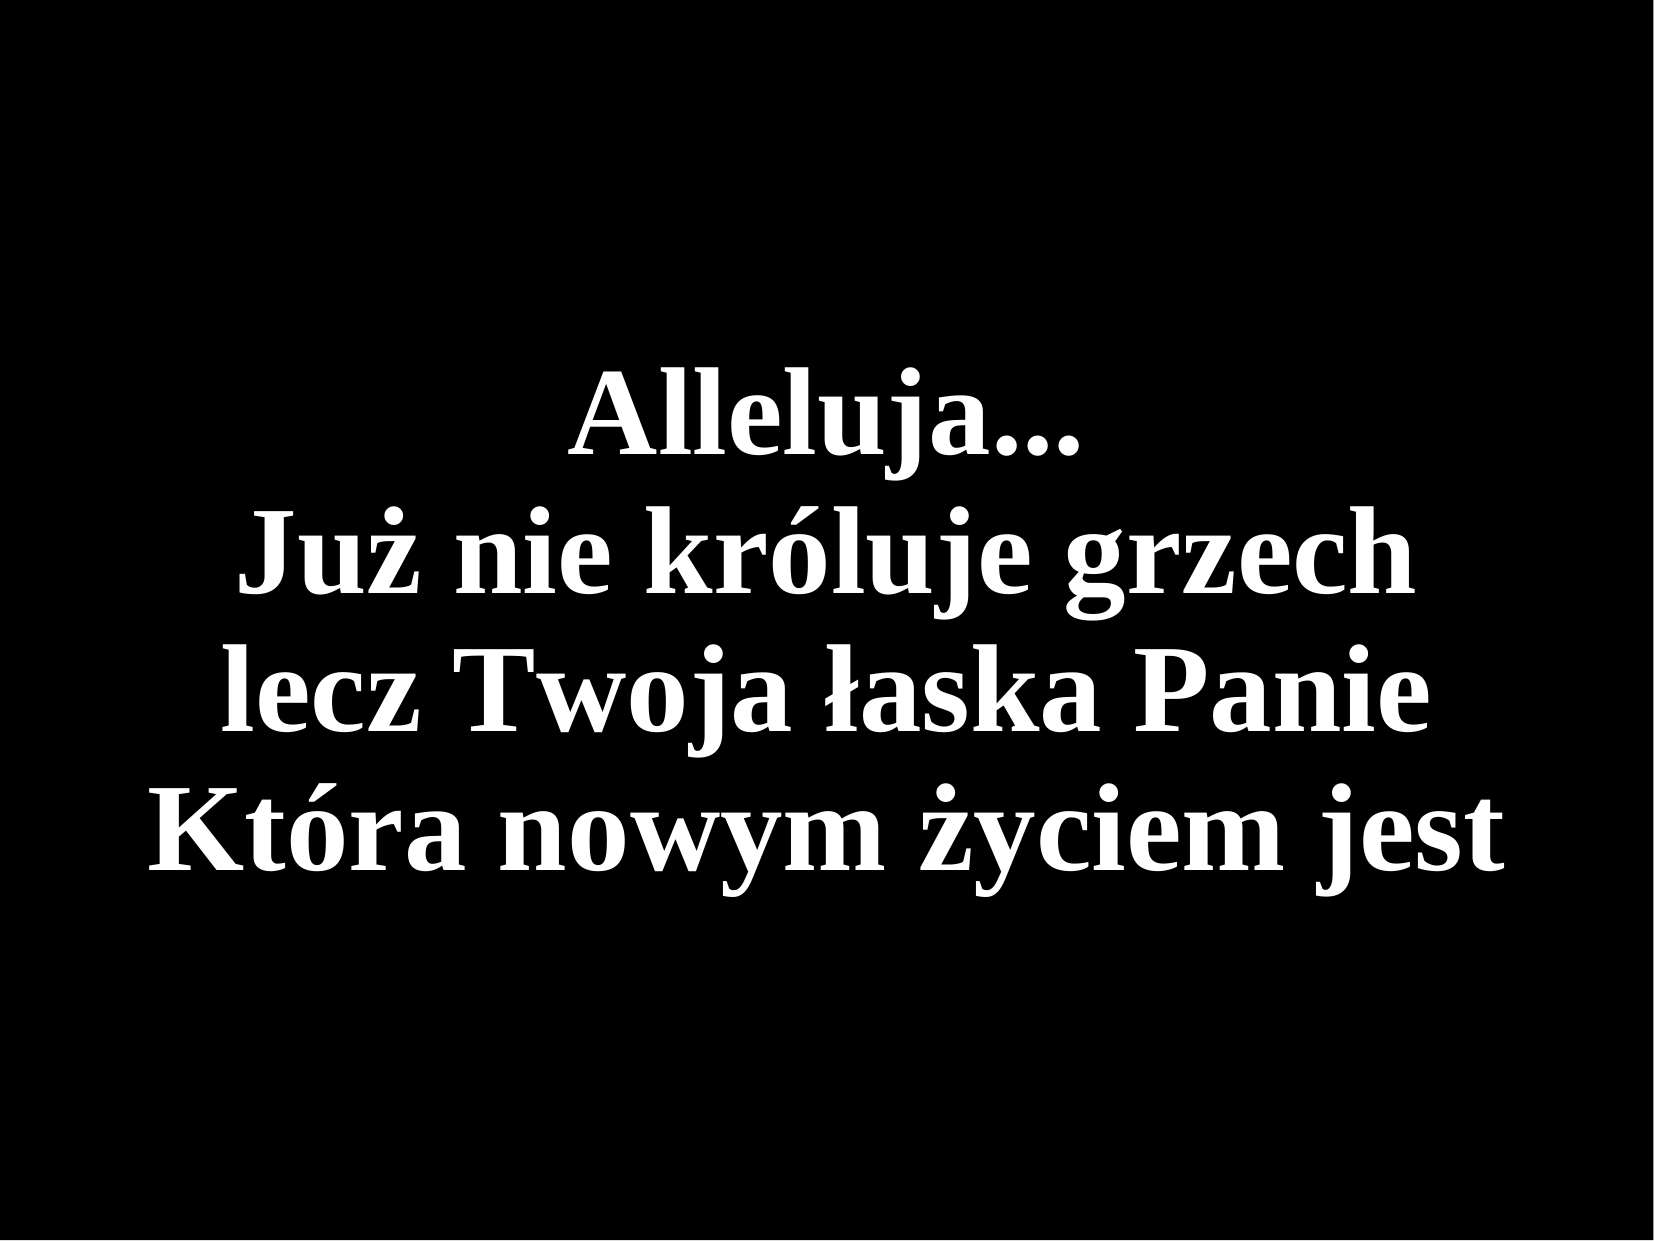

# Alleluja... Już nie króluje grzech lecz Twoja łaska Panie Która nowym życiem jest